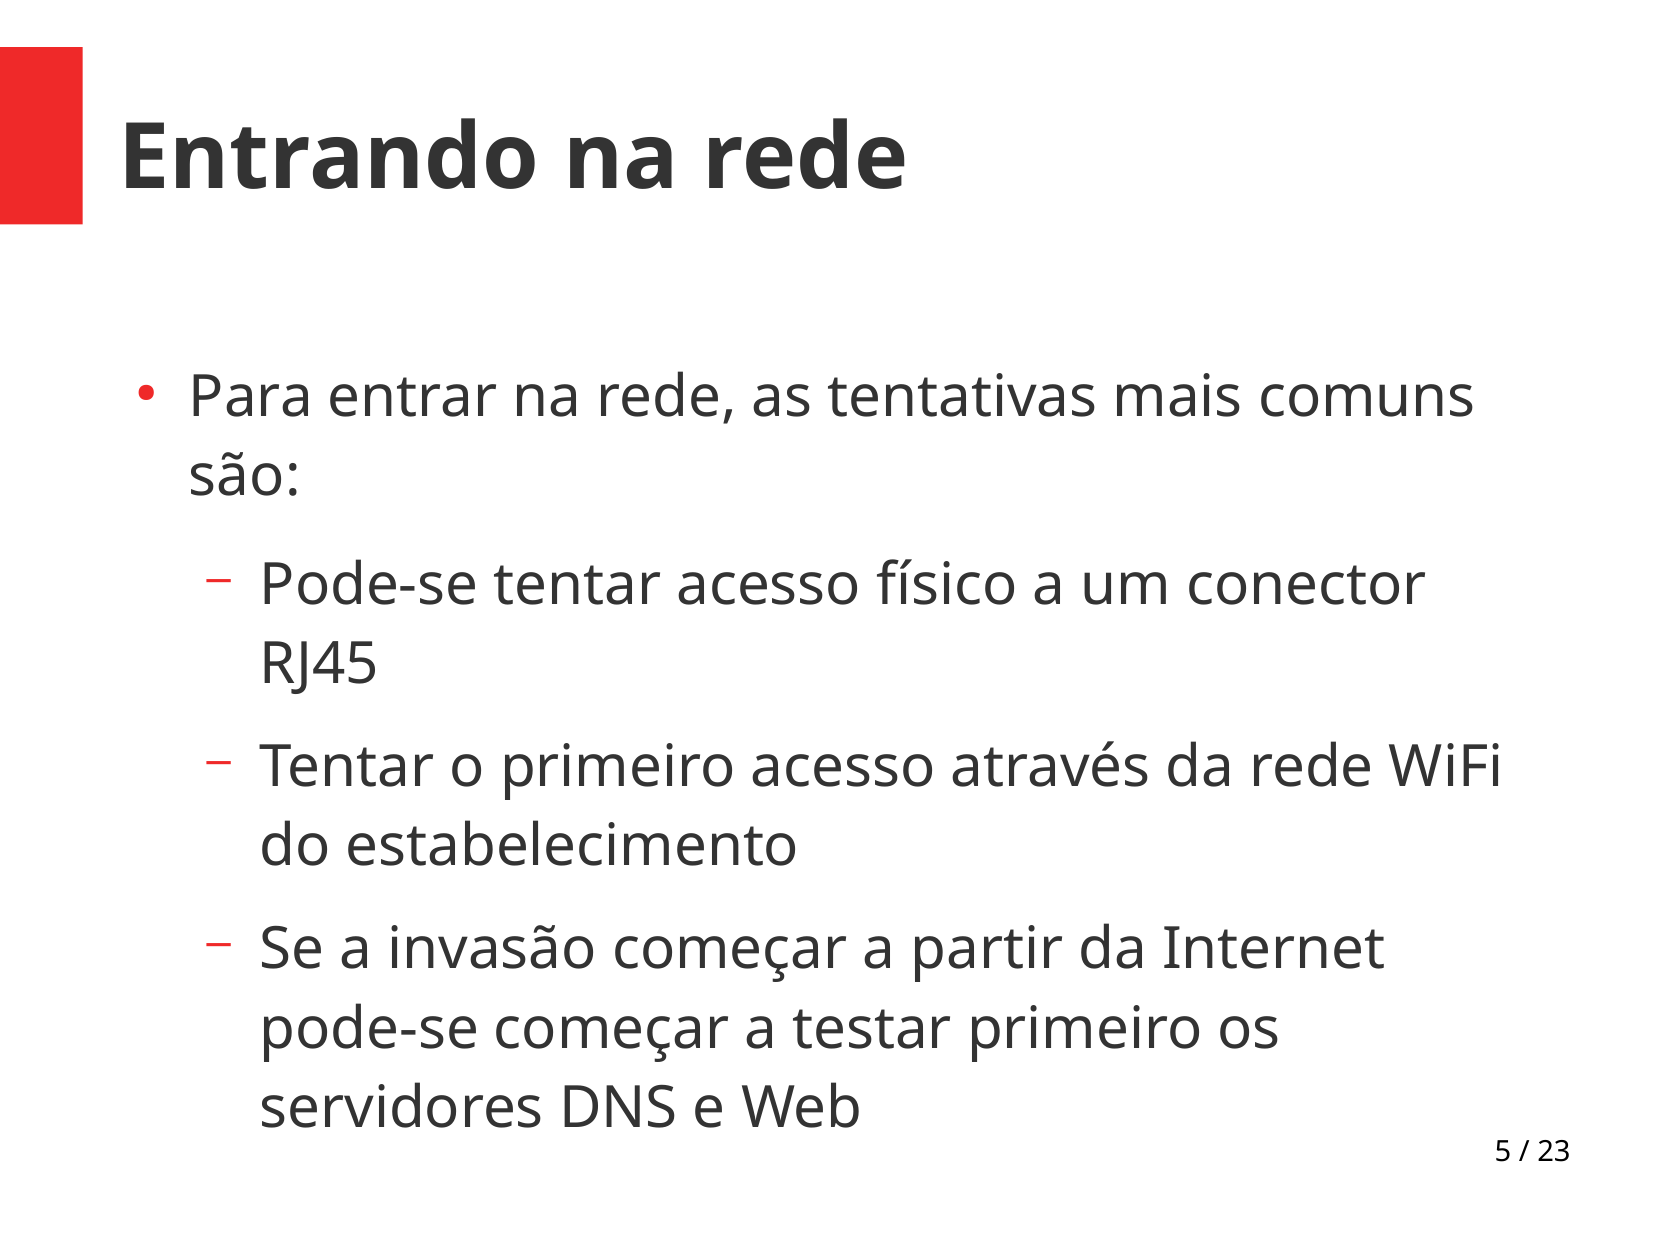

# Entrando na rede
Para entrar na rede, as tentativas mais comuns são:
Pode-se tentar acesso físico a um conector RJ45
Tentar o primeiro acesso através da rede WiFi do estabelecimento
Se a invasão começar a partir da Internet pode-se começar a testar primeiro os servidores DNS e Web
5